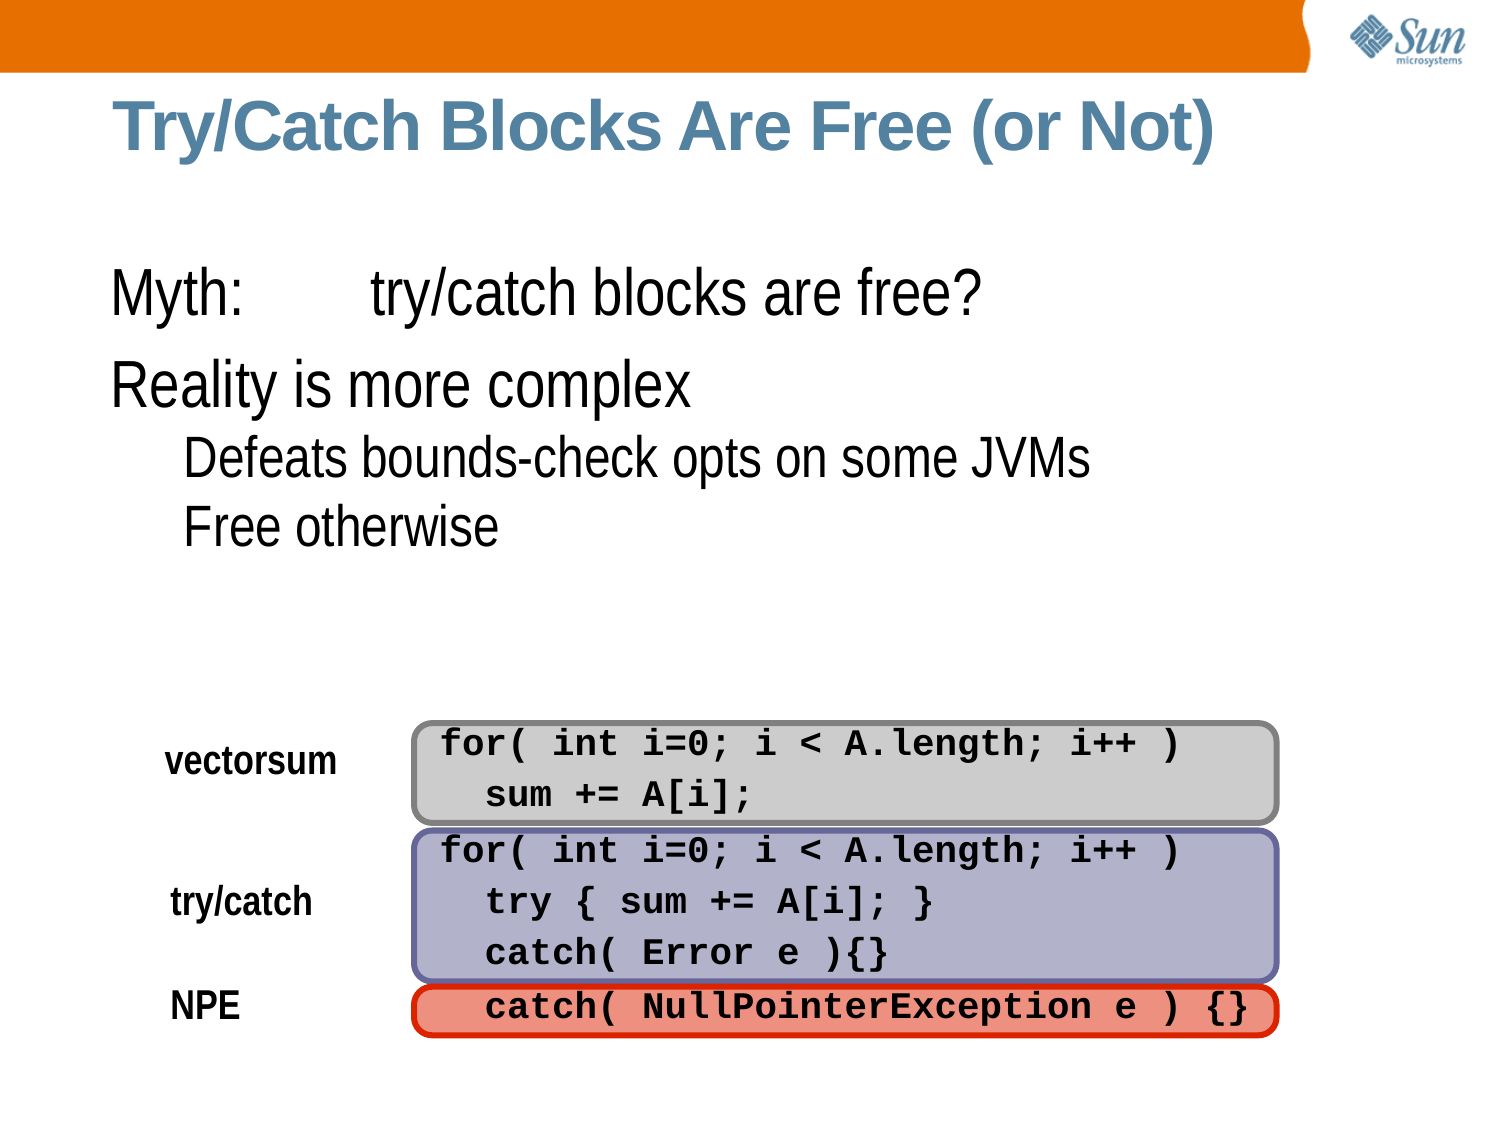

# Try/Catch Blocks Are Free (or Not)
Myth:	try/catch blocks are free?
Reality is more complex
Defeats bounds-check opts on some JVMs
Free otherwise
 for( int i=0; i < A.length; i++ )
 sum += A[i];
vectorsum
 for( int i=0; i < A.length; i++ )
 try { sum += A[i]; }
 catch( Error e ){}
try/catch
 catch( NullPointerException e ) {}
NPE